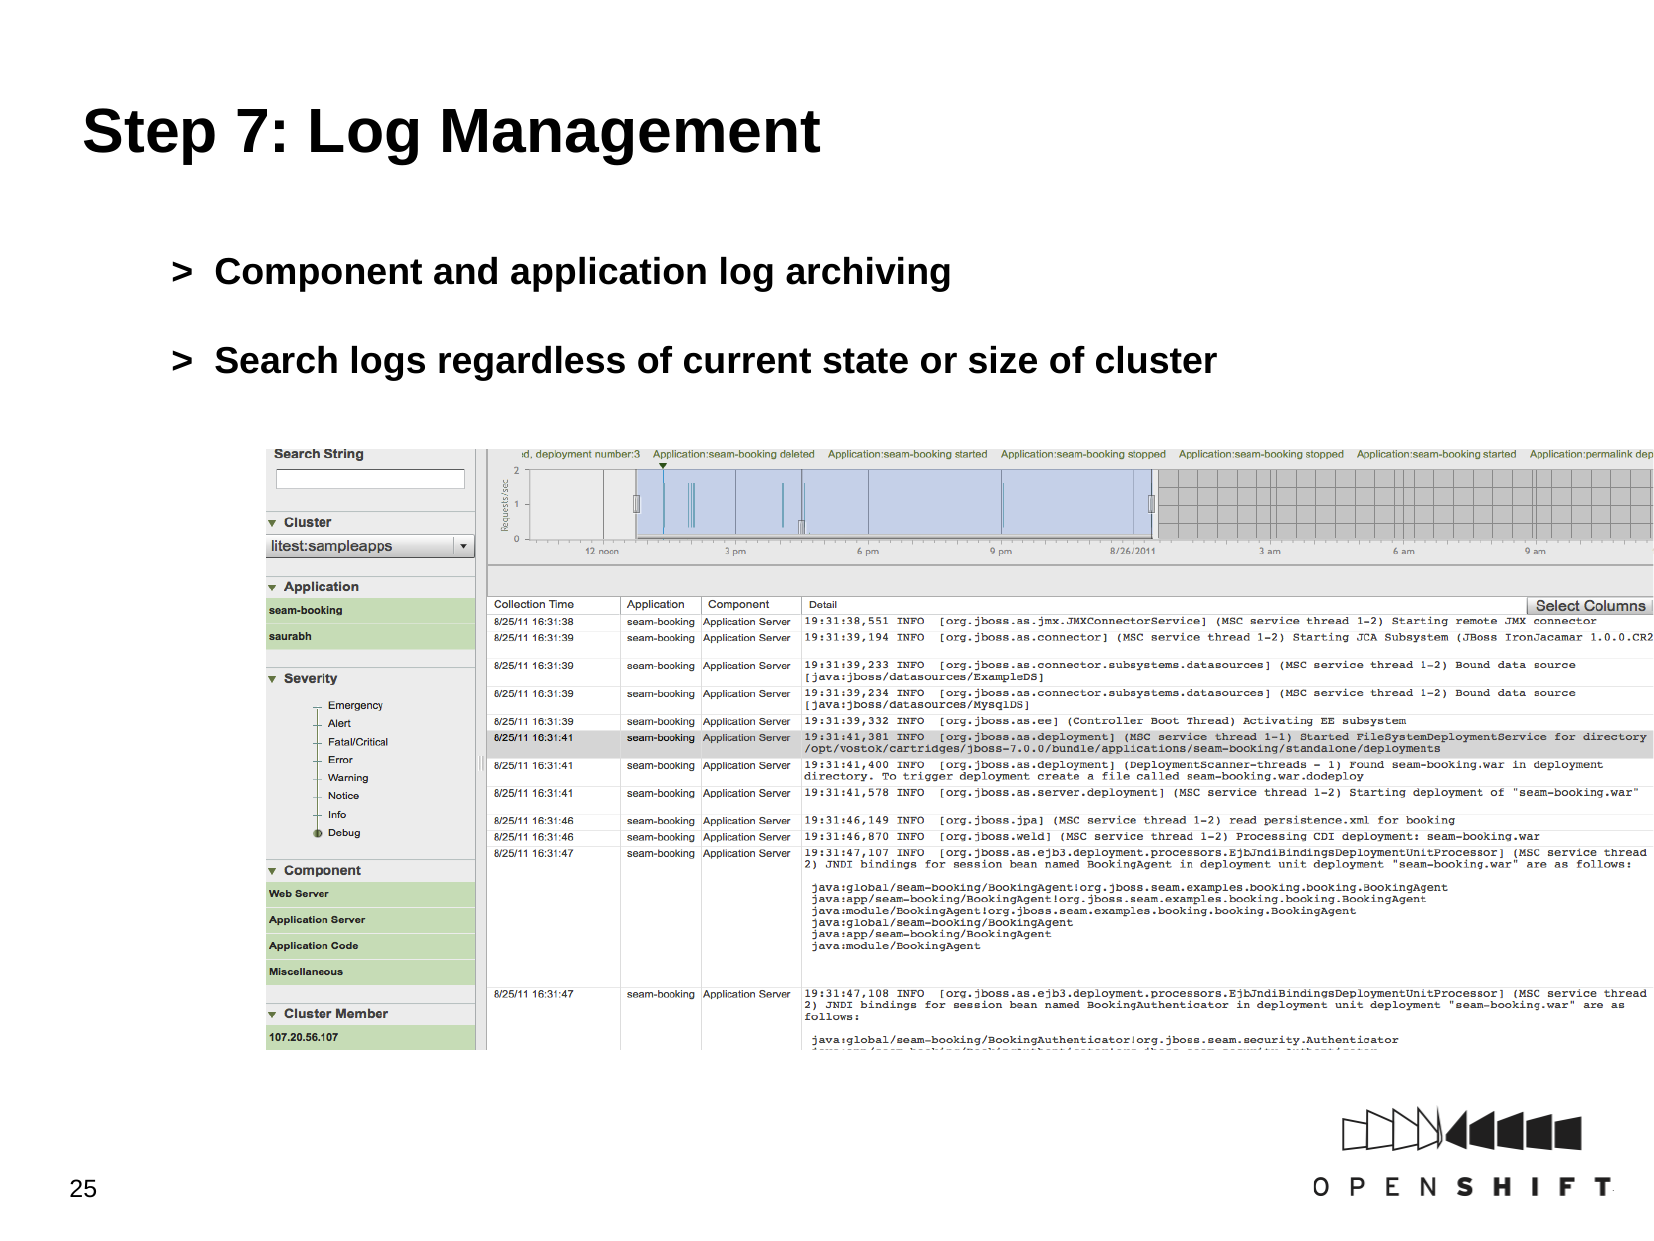

# Step 7: Log Management
> Component and application log archiving
> Search logs regardless of current state or size of cluster